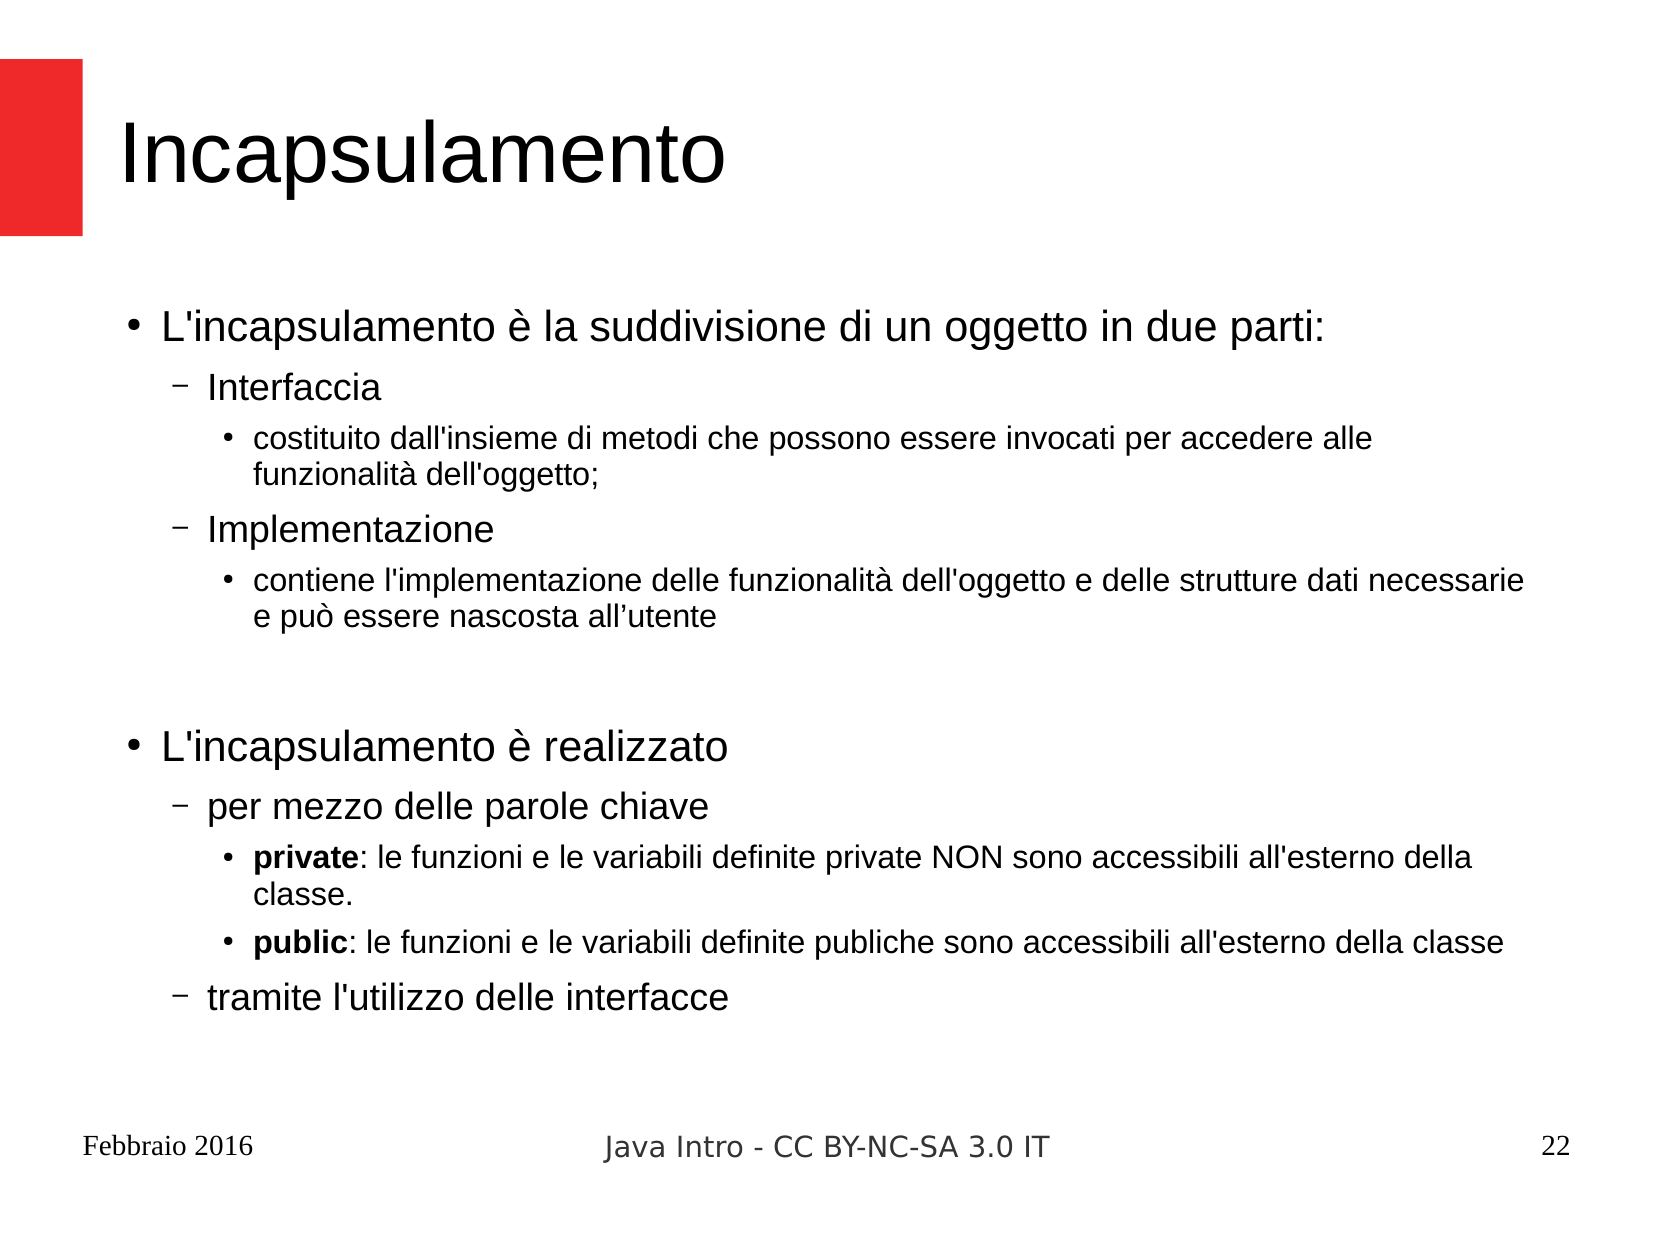

# Incapsulamento
L'incapsulamento è la suddivisione di un oggetto in due parti:
Interfaccia
costituito dall'insieme di metodi che possono essere invocati per accedere alle funzionalità dell'oggetto;
Implementazione
contiene l'implementazione delle funzionalità dell'oggetto e delle strutture dati necessarie e può essere nascosta all’utente
L'incapsulamento è realizzato
per mezzo delle parole chiave
private: le funzioni e le variabili definite private NON sono accessibili all'esterno della classe.
public: le funzioni e le variabili definite publiche sono accessibili all'esterno della classe
tramite l'utilizzo delle interfacce
Your Date Here
Your Footer Here
22